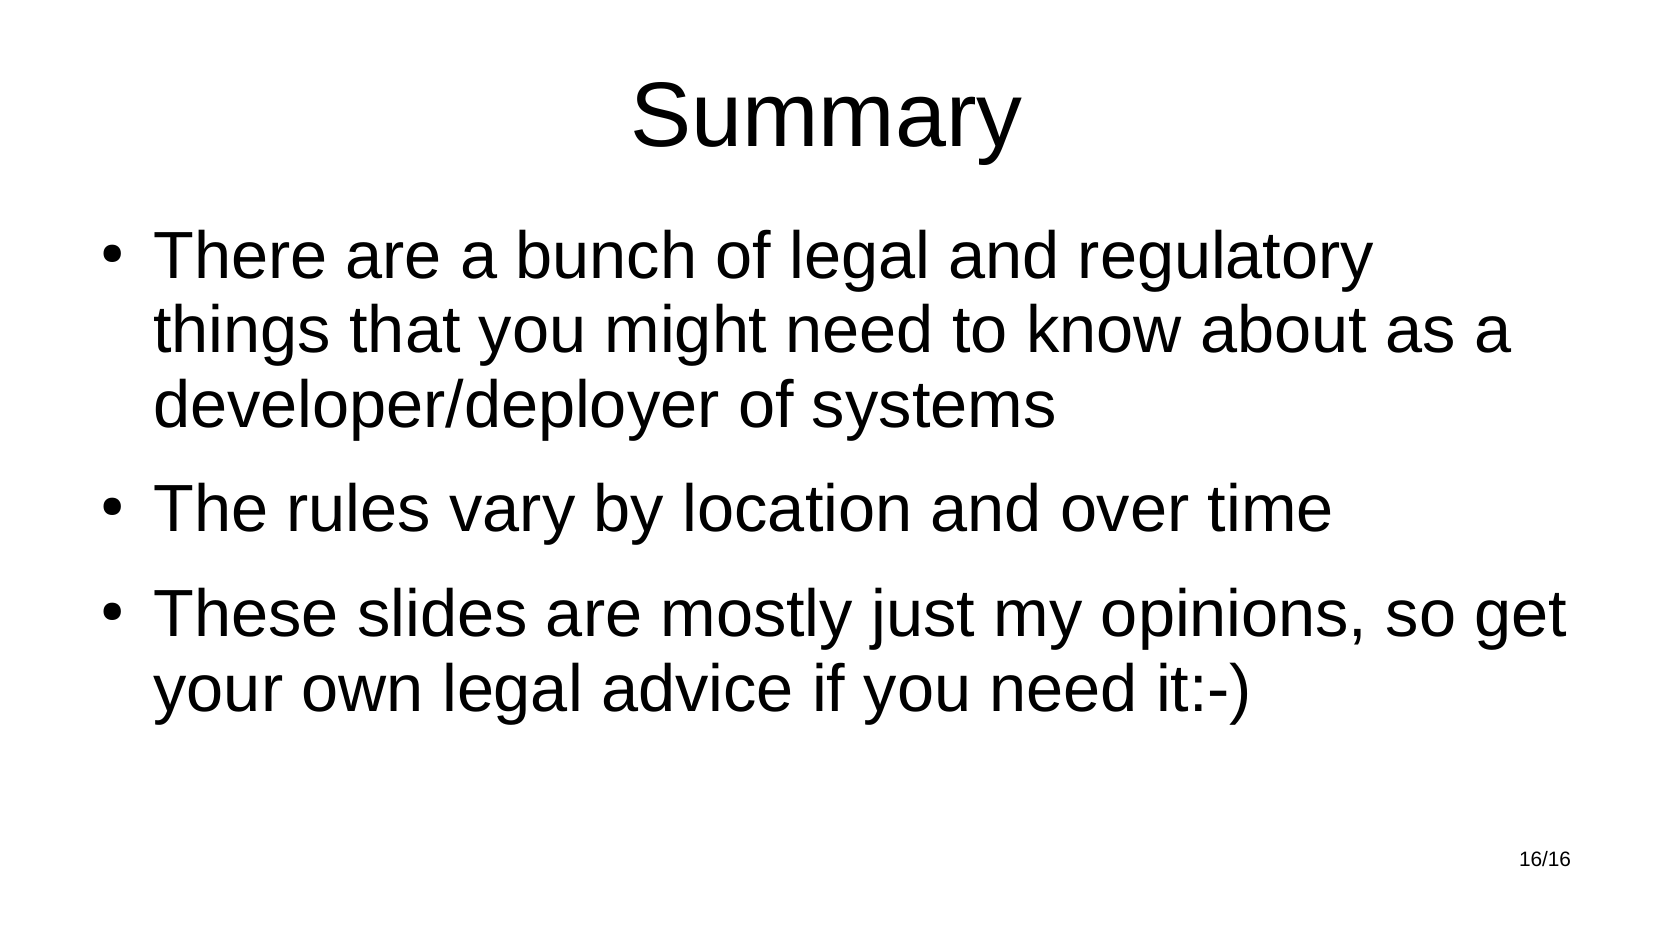

# Summary
There are a bunch of legal and regulatory things that you might need to know about as a developer/deployer of systems
The rules vary by location and over time
These slides are mostly just my opinions, so get your own legal advice if you need it:-)
16